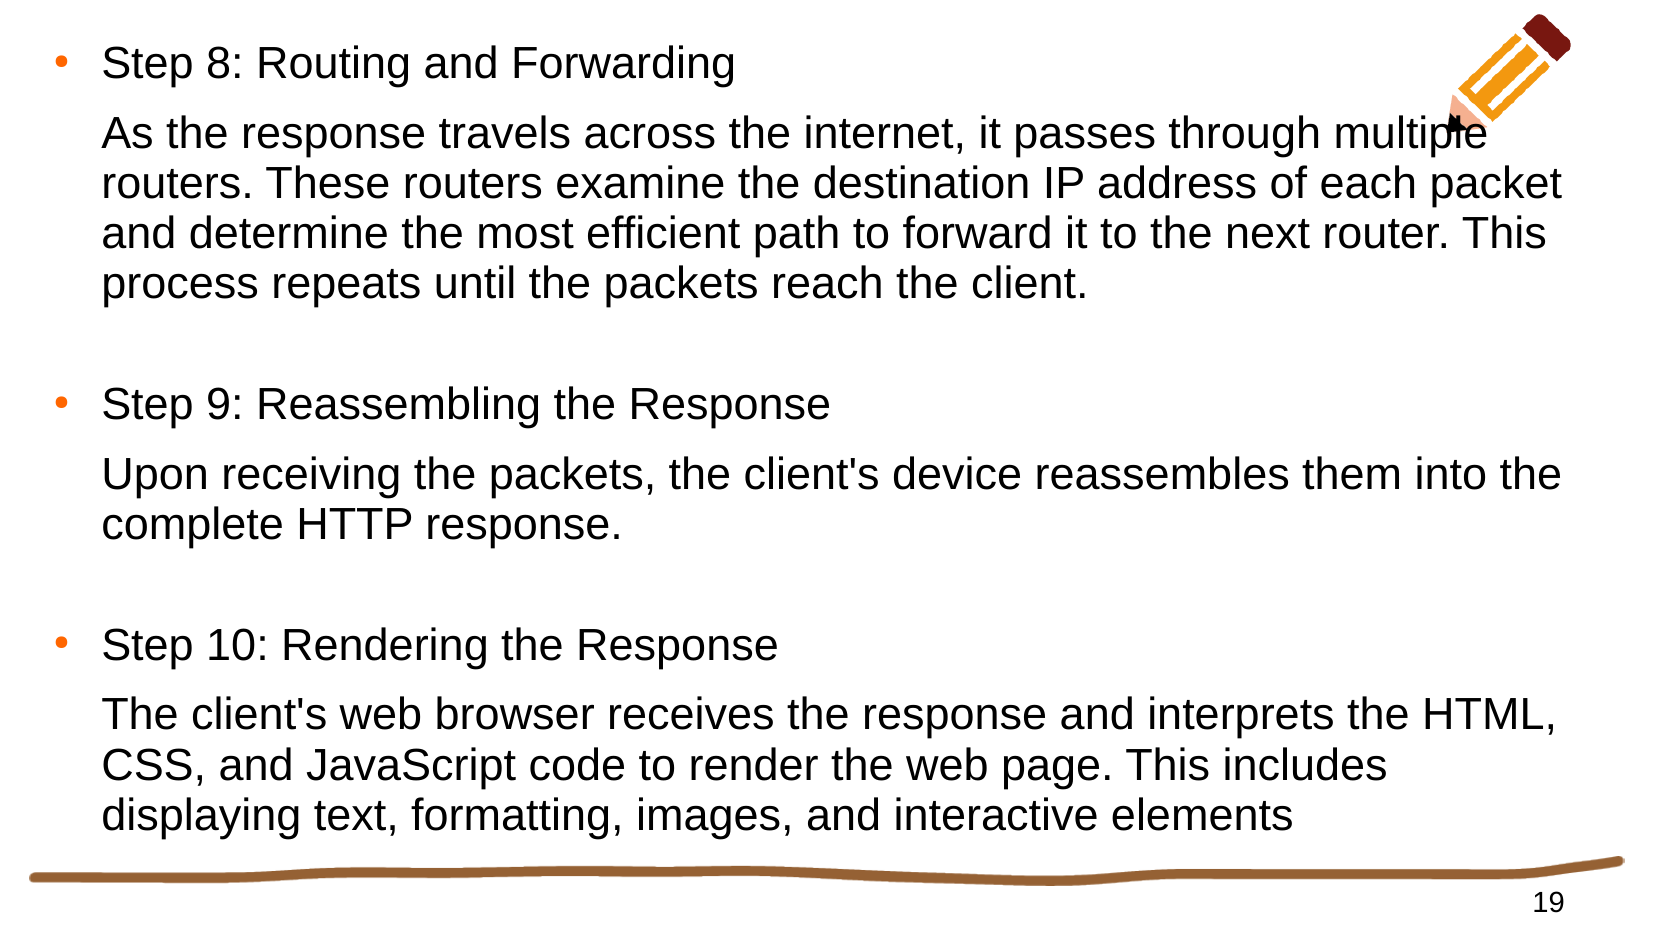

# Step 8: Routing and Forwarding
As the response travels across the internet, it passes through multiple routers. These routers examine the destination IP address of each packet and determine the most efficient path to forward it to the next router. This process repeats until the packets reach the client.
Step 9: Reassembling the Response
Upon receiving the packets, the client's device reassembles them into the complete HTTP response.
Step 10: Rendering the Response
The client's web browser receives the response and interprets the HTML, CSS, and JavaScript code to render the web page. This includes displaying text, formatting, images, and interactive elements
19